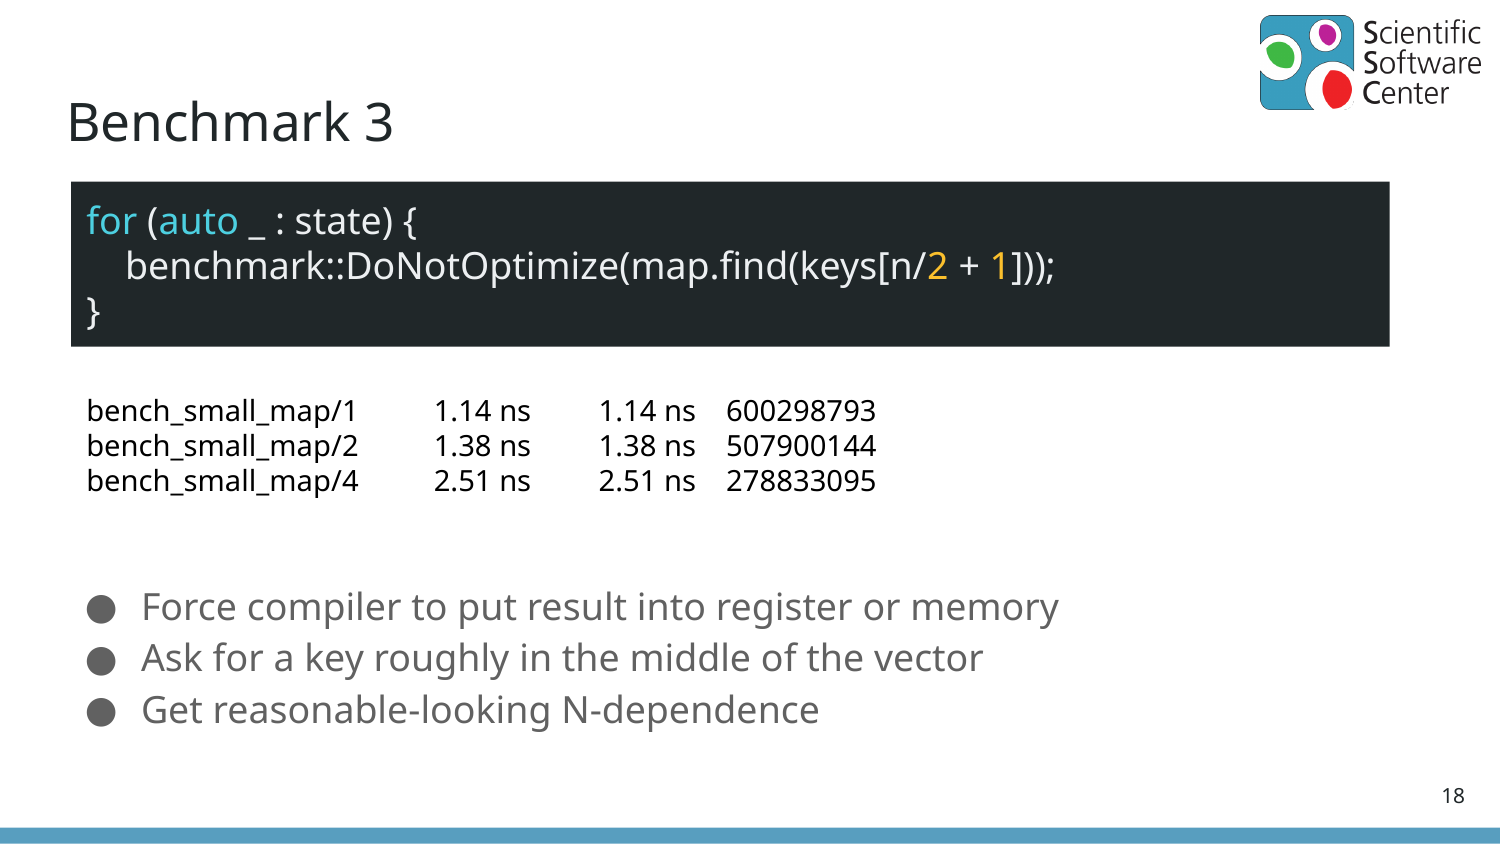

# Benchmark 3
for (auto _ : state) {
 benchmark::DoNotOptimize(map.find(keys[n/2 + 1]));
}
bench_small_map/1 1.14 ns 1.14 ns 600298793
bench_small_map/2 1.38 ns 1.38 ns 507900144
bench_small_map/4 2.51 ns 2.51 ns 278833095
Force compiler to put result into register or memory
Ask for a key roughly in the middle of the vector
Get reasonable-looking N-dependence